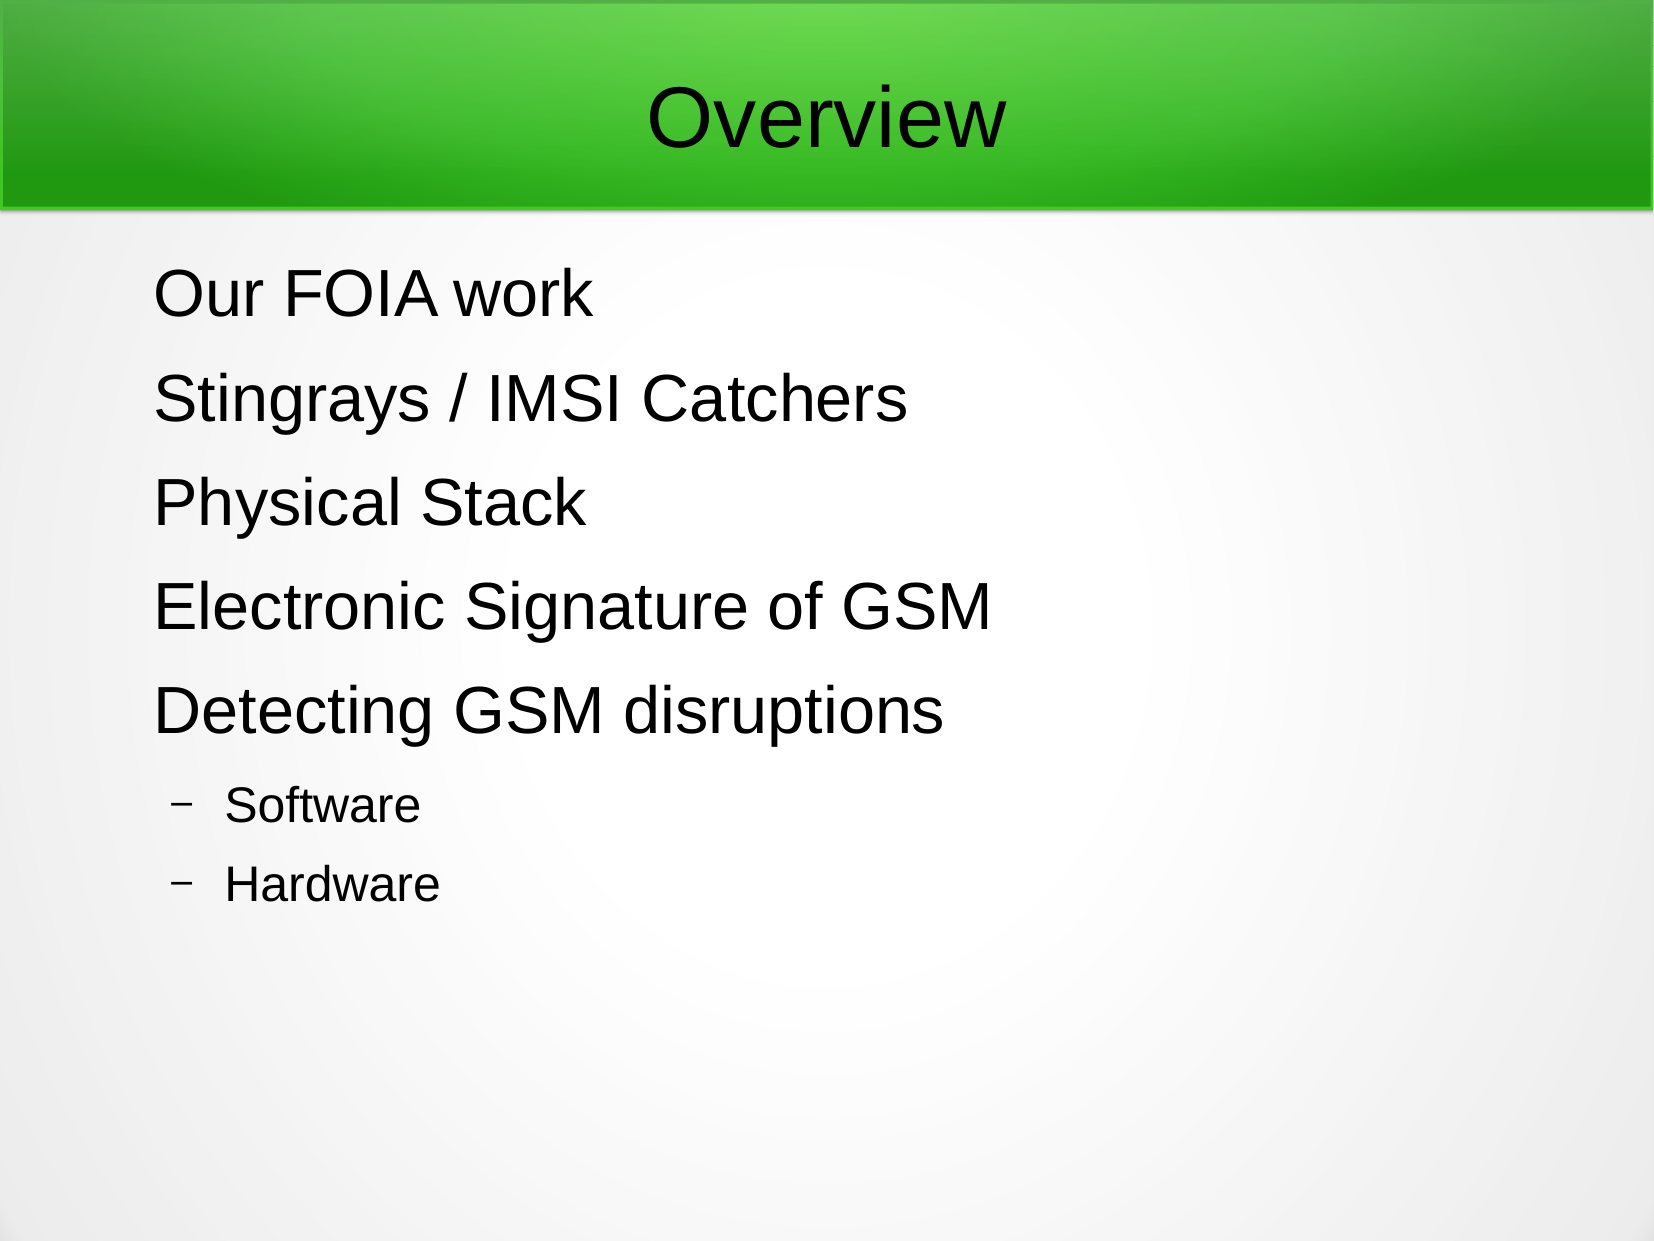

# Overview
Our FOIA work
Stingrays / IMSI Catchers
Physical Stack
Electronic Signature of GSM
Detecting GSM disruptions
Software
Hardware